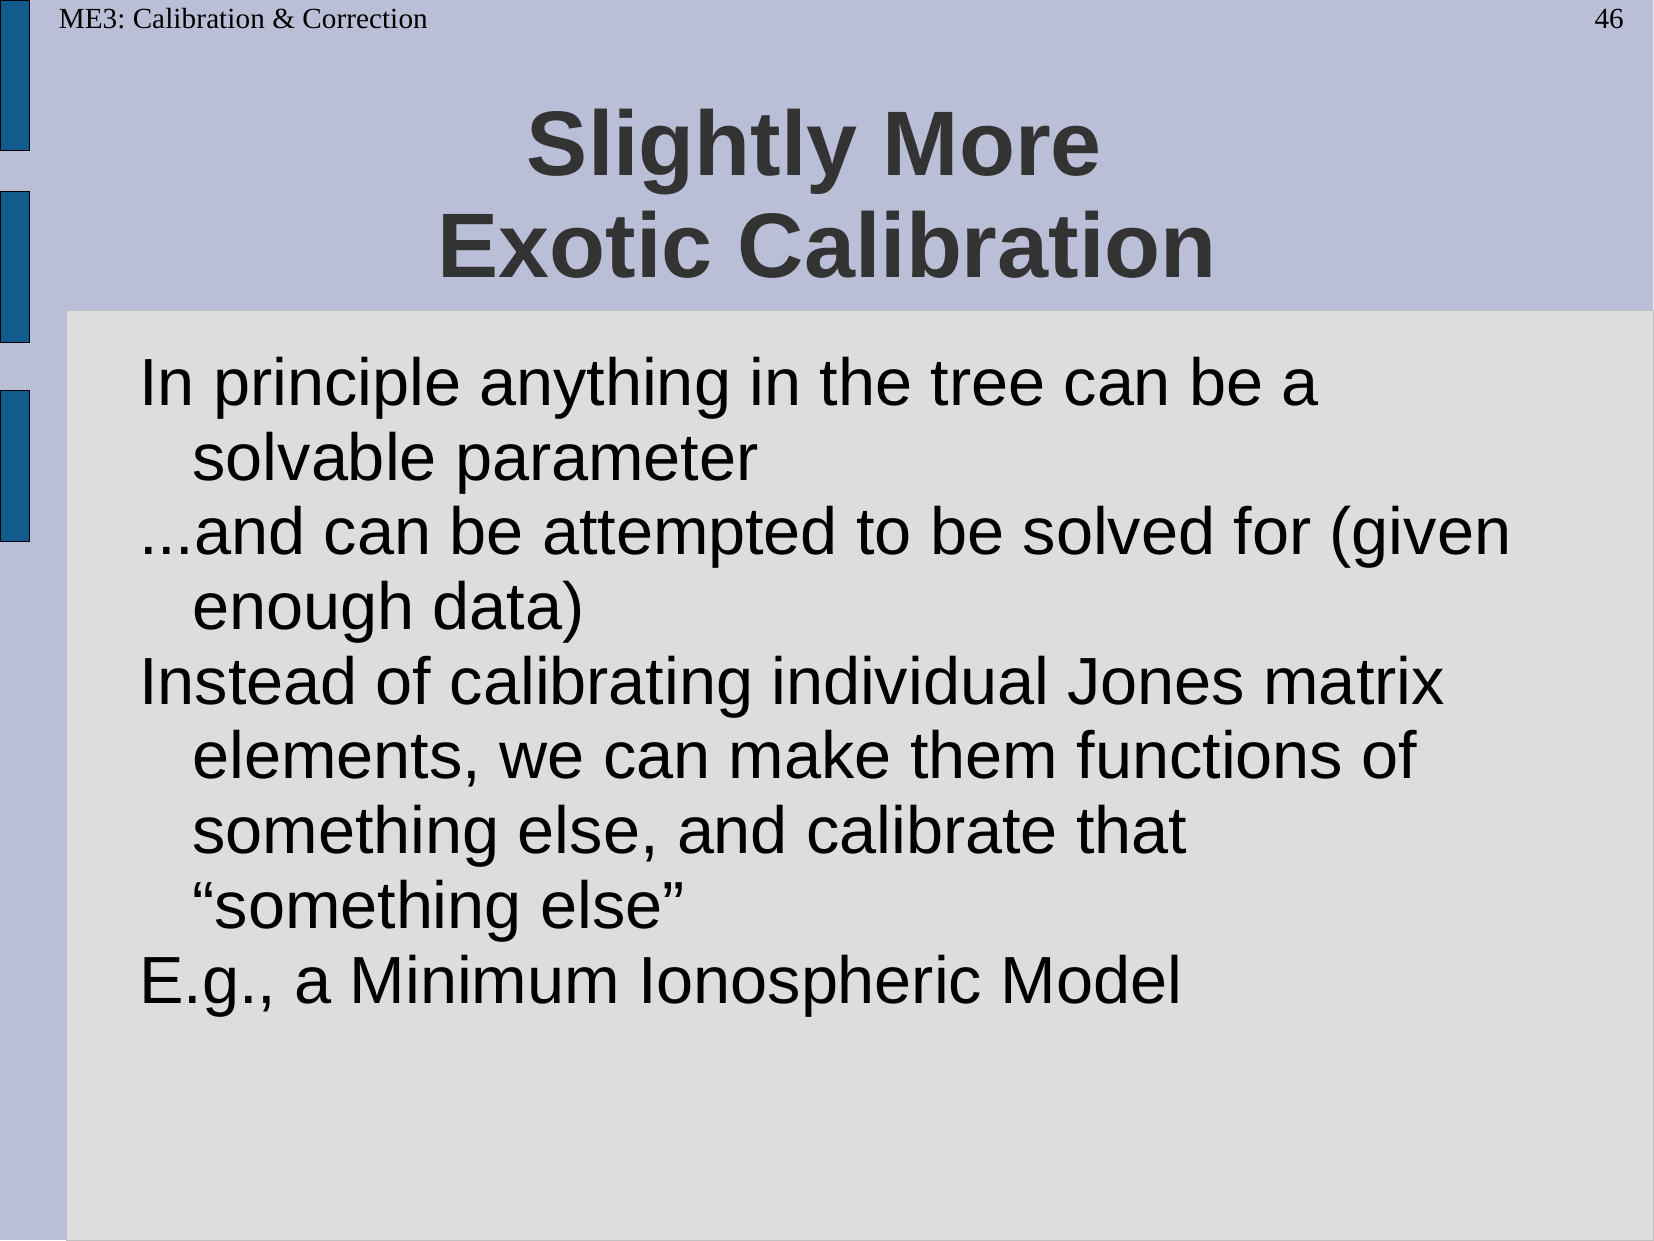

ME3: Calibration & Correction
46
# Slightly More Exotic Calibration
In principle anything in the tree can be a solvable parameter
...and can be attempted to be solved for (given enough data)
Instead of calibrating individual Jones matrix elements, we can make them functions of something else, and calibrate that “something else”
E.g., a Minimum Ionospheric Model